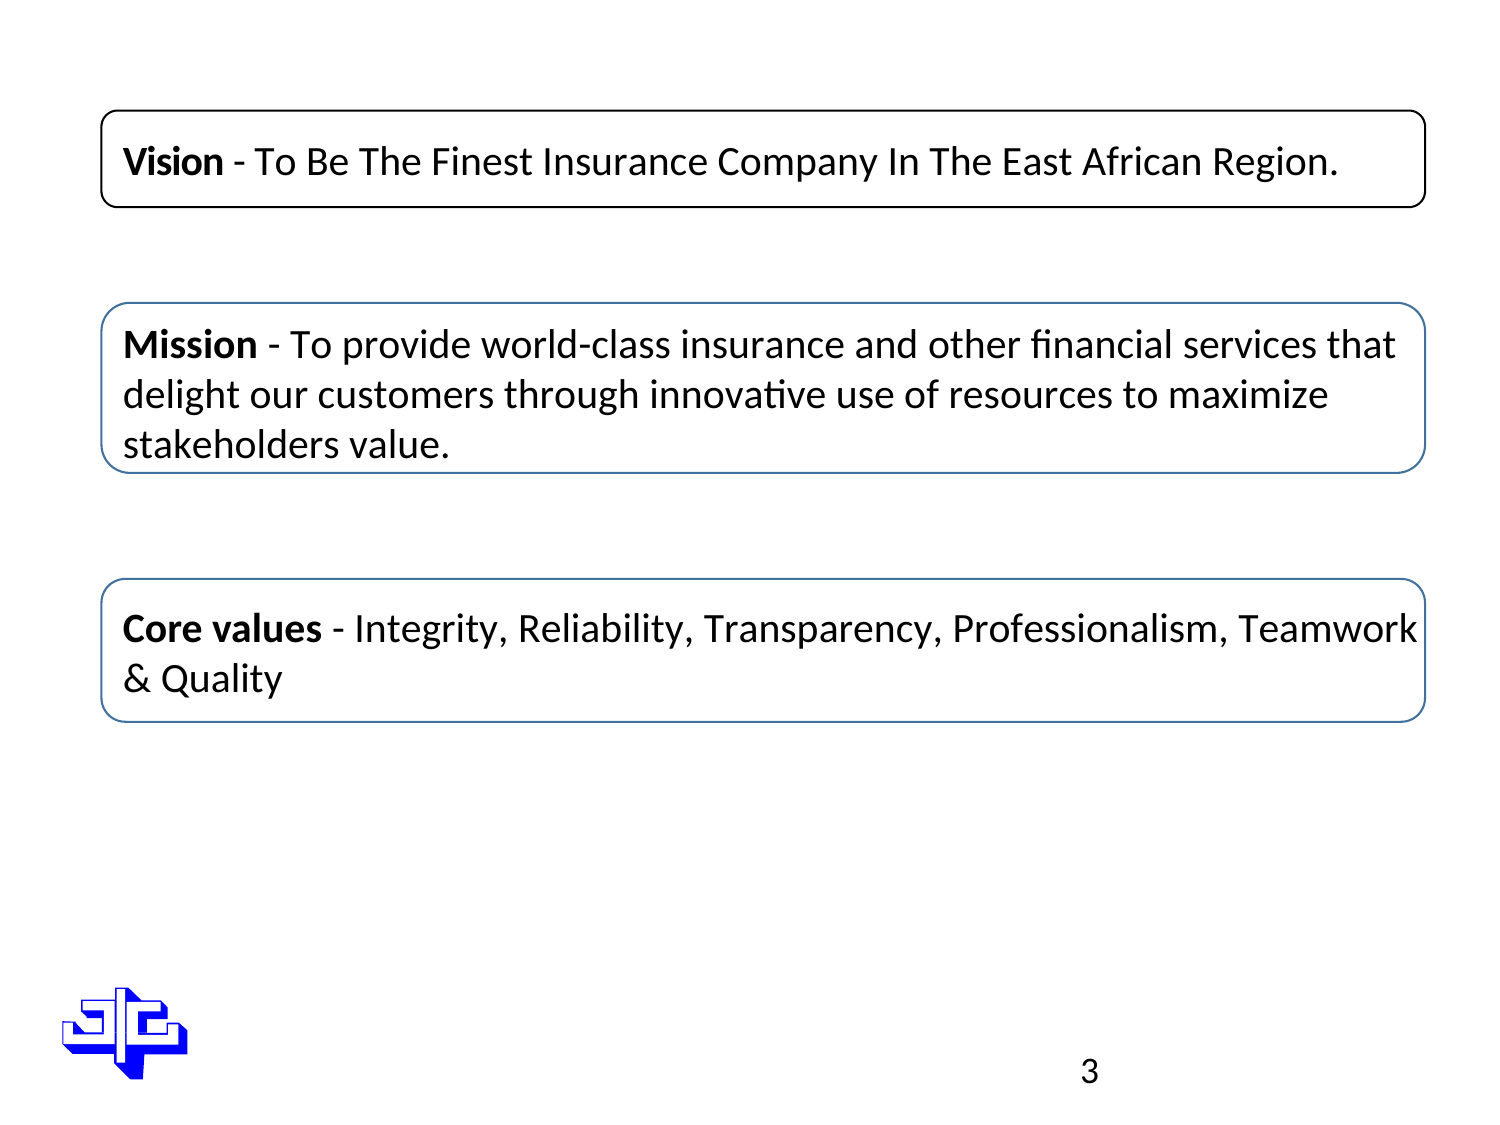

Vision - To Be The Finest Insurance Company In The East African Region.
Mission - To provide world-class insurance and other financial services that delight our customers through innovative use of resources to maximize stakeholders value.
Core values - Integrity, Reliability, Transparency, Professionalism, Teamwork & Quality